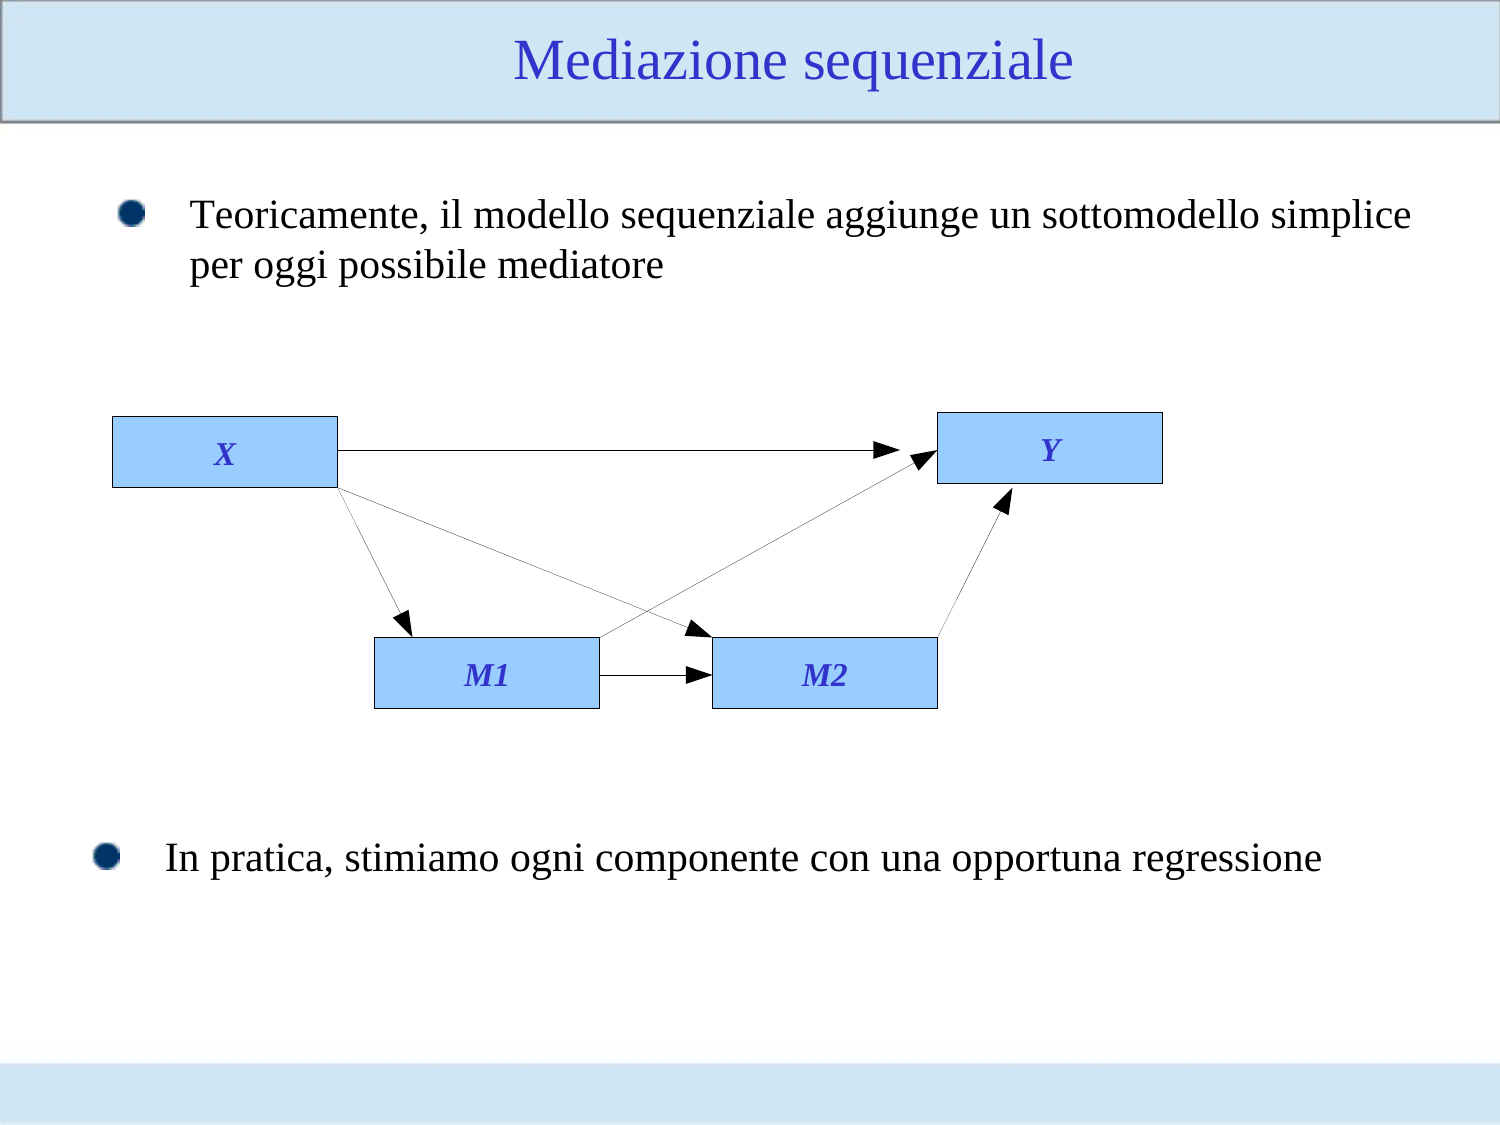

# Mediazione sequenziale
Teoricamente, il modello sequenziale aggiunge un sottomodello simplice per oggi possibile mediatore
Y
X
M1
M2
In pratica, stimiamo ogni componente con una opportuna regressione